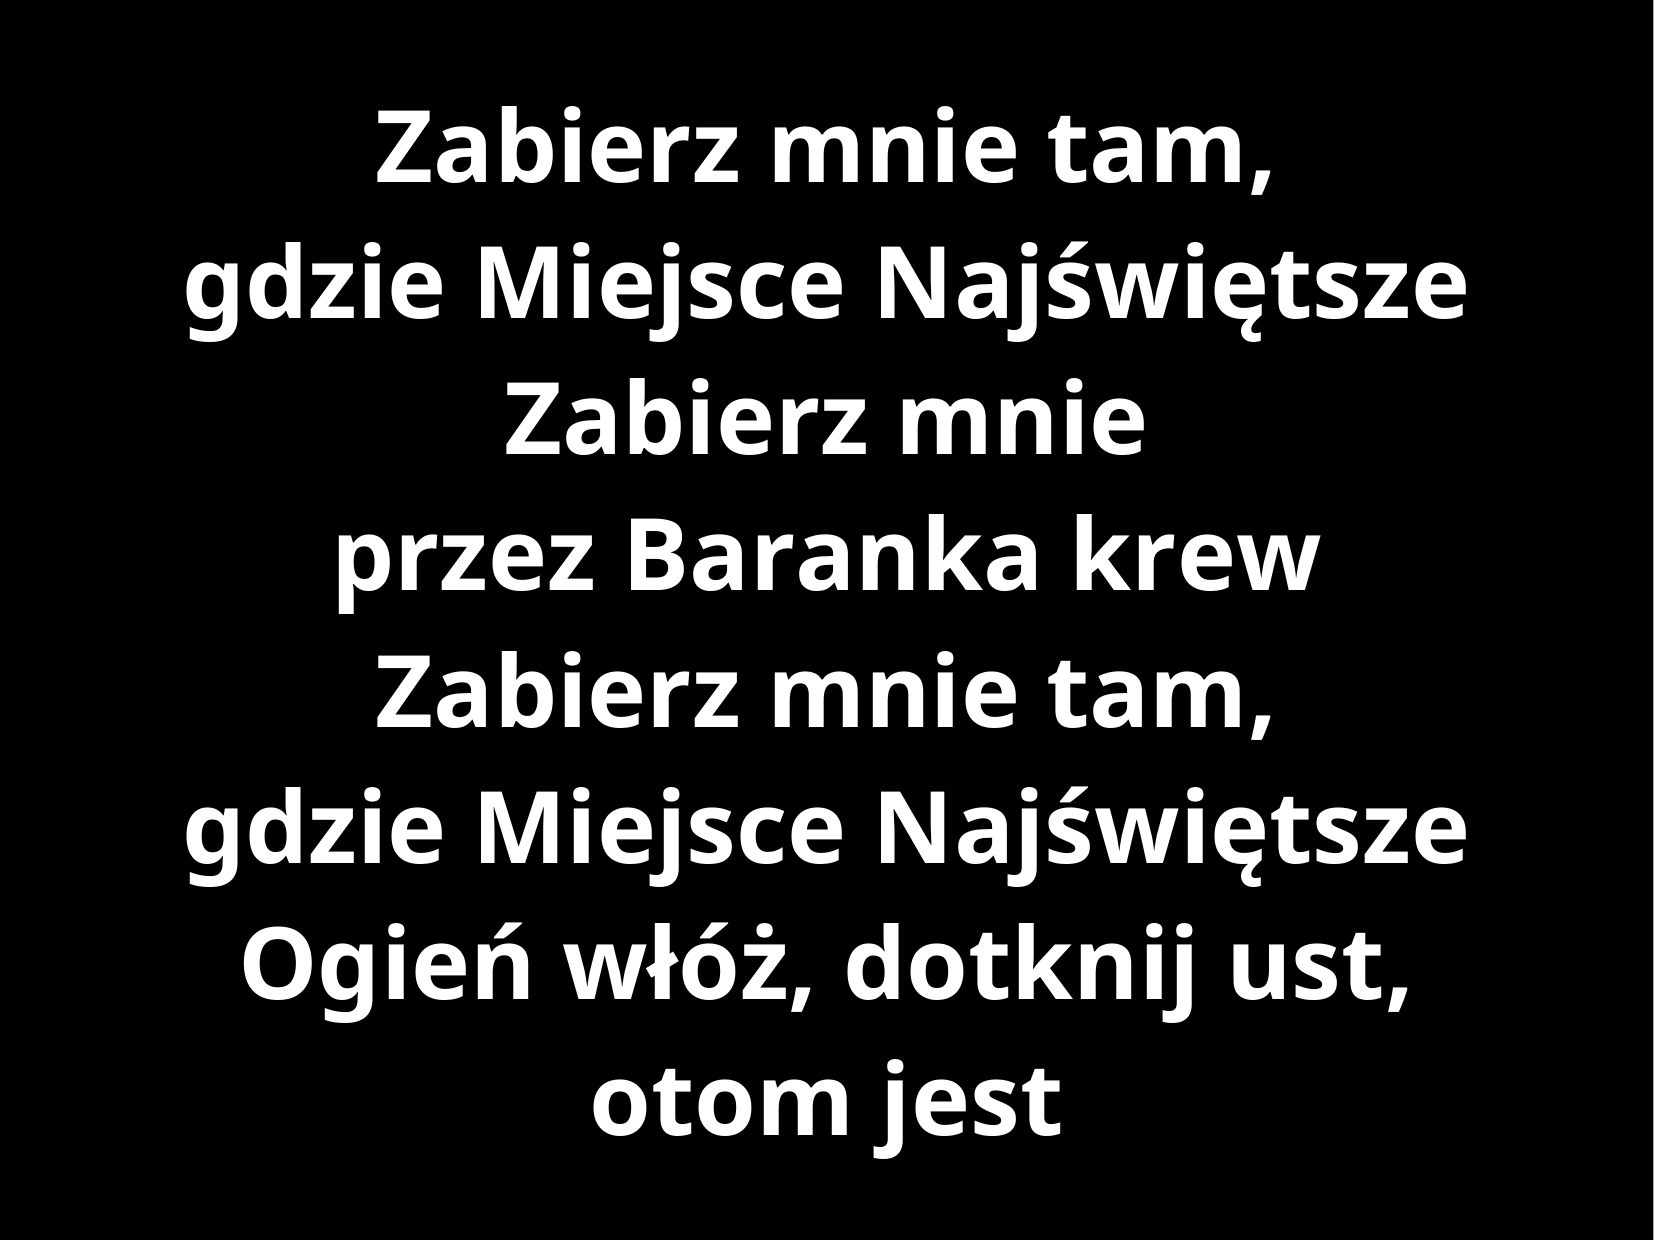

# Zabierz mnie tam,
gdzie Miejsce Najświętsze
Zabierz mnie
przez Baranka krew
Zabierz mnie tam,
gdzie Miejsce Najświętsze
Ogień włóż, dotknij ust,
otom jest